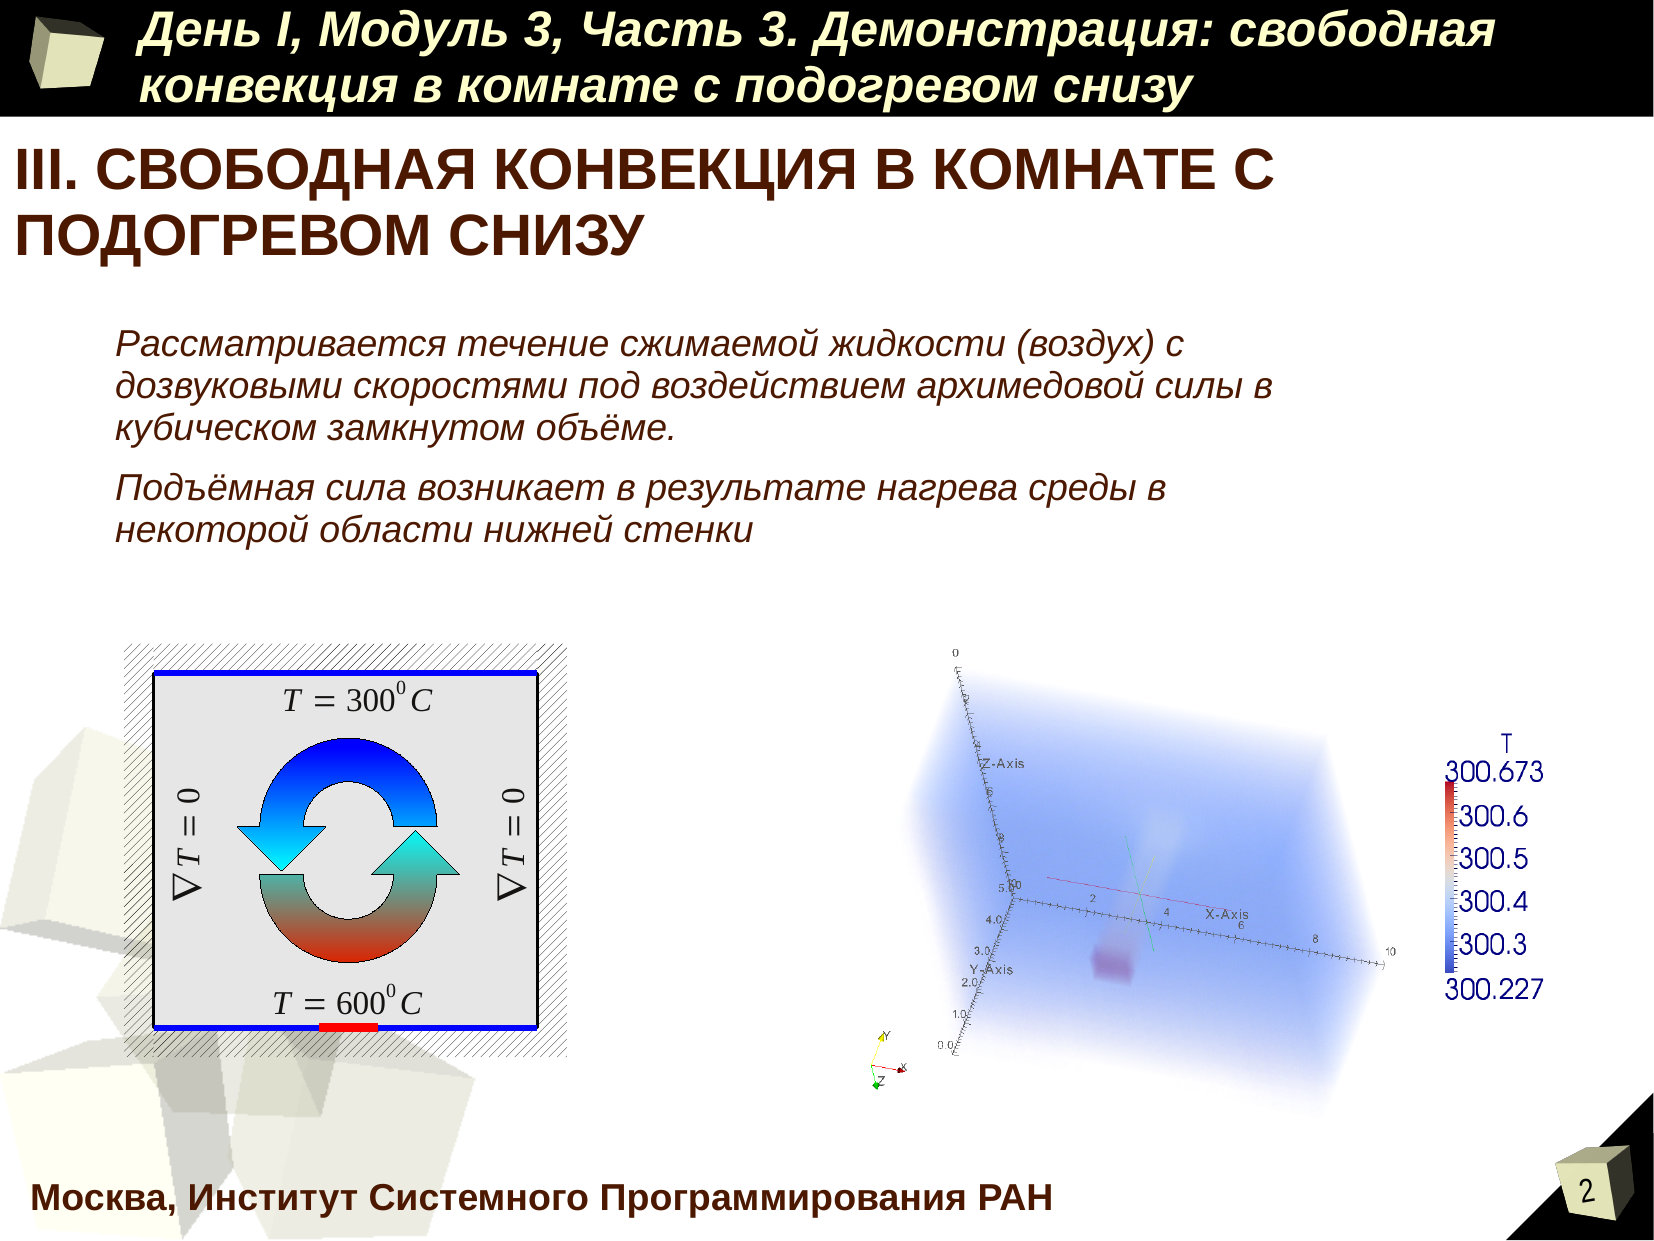

III. СВОБОДНАЯ КОНВЕКЦИЯ В КОМНАТЕ С ПОДОГРЕВОМ СНИЗУ
Рассматривается течение сжимаемой жидкости (воздух) с дозвуковыми скоростями под воздействием архимедовой силы в кубическом замкнутом объёме.
Подъёмная сила возникает в результате нагрева среды в некоторой области нижней стенки